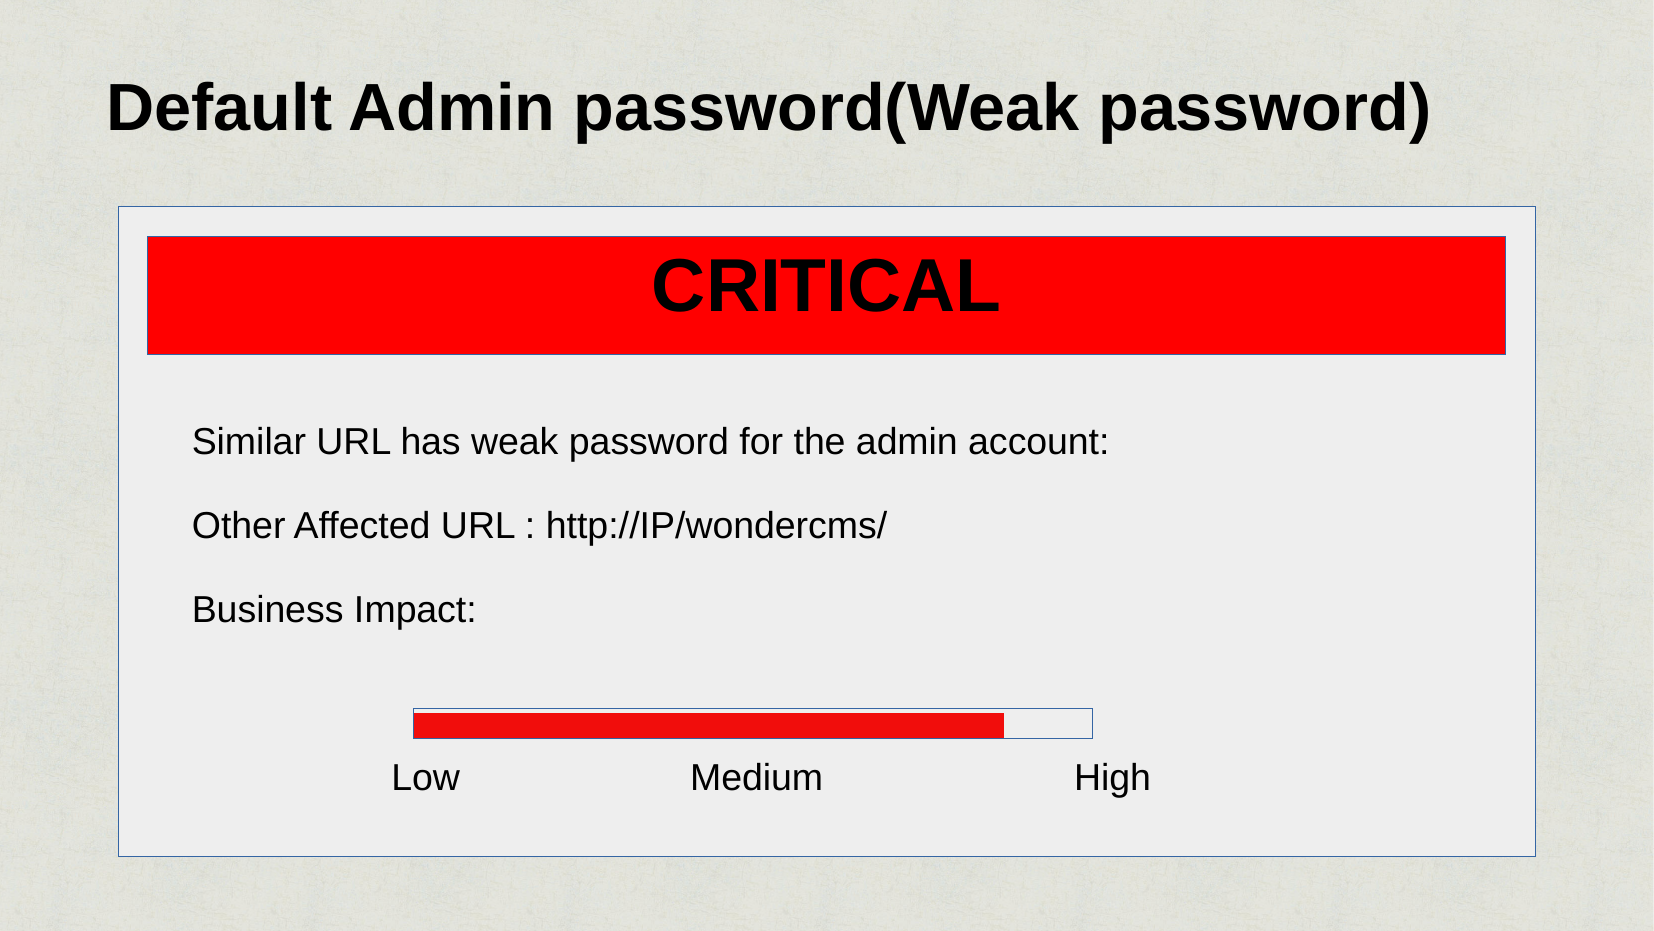

# Default Admin password(Weak password)
CRITICAL
Similar URL has weak password for the admin account:
Other Affected URL : http://IP/wondercms/
Business Impact:
 Low Medium High